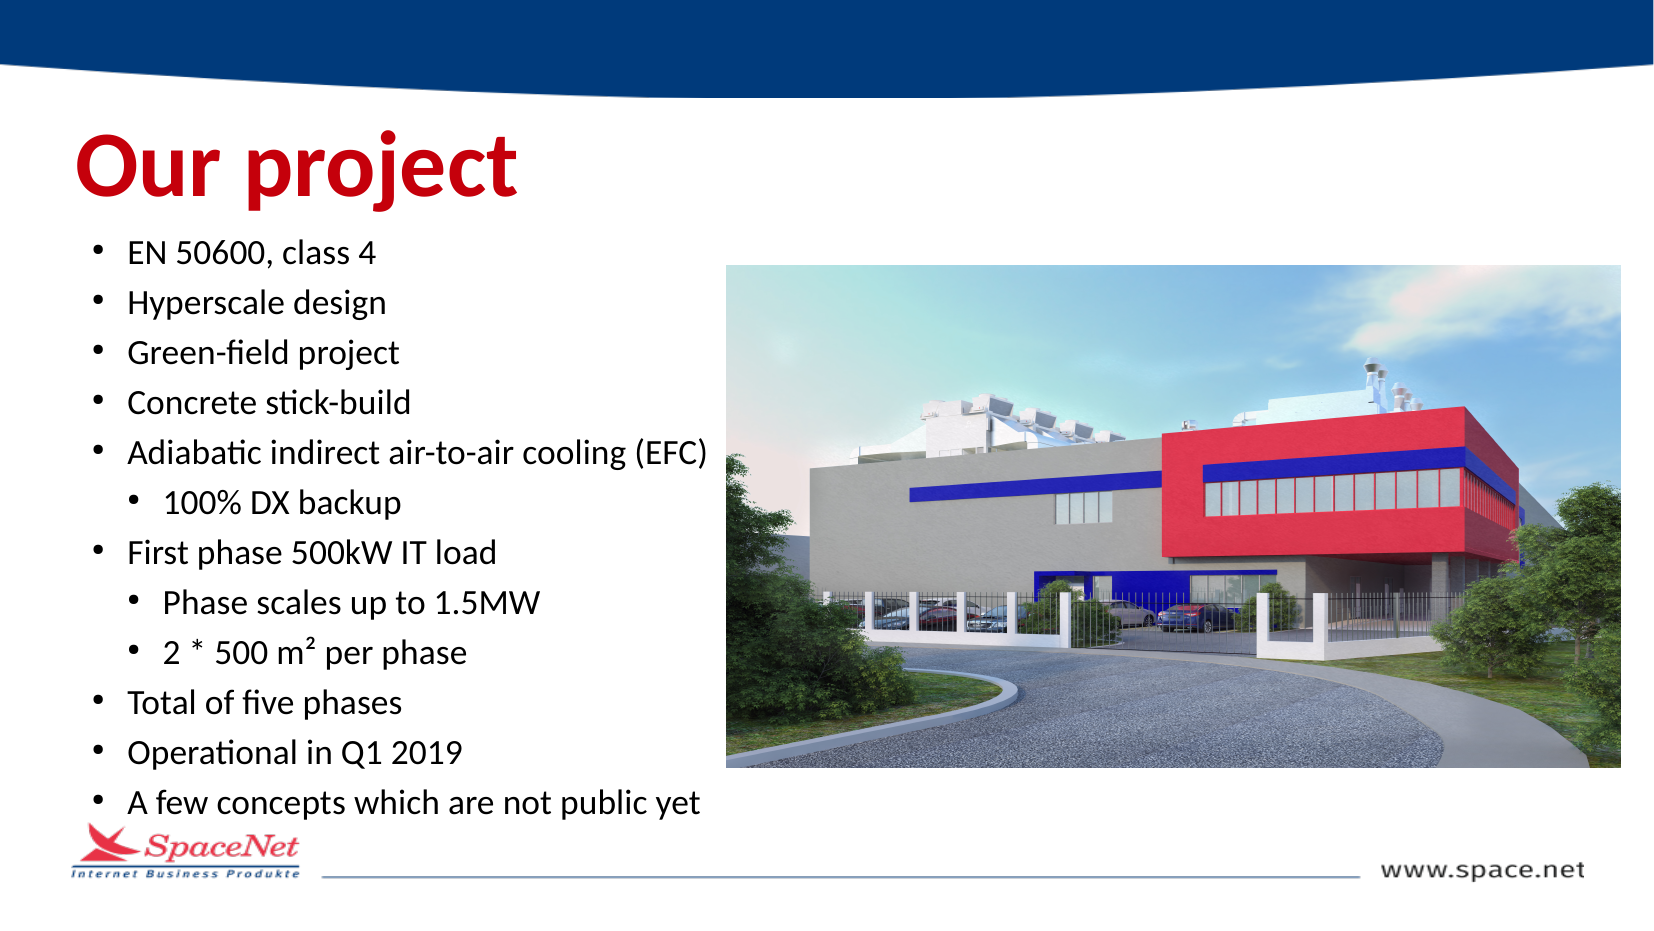

Our project
EN 50600, class 4
Hyperscale design
Green-field project
Concrete stick-build
Adiabatic indirect air-to-air cooling (EFC)
100% DX backup
First phase 500kW IT load
Phase scales up to 1.5MW
2 * 500 m² per phase
Total of five phases
Operational in Q1 2019
A few concepts which are not public yet